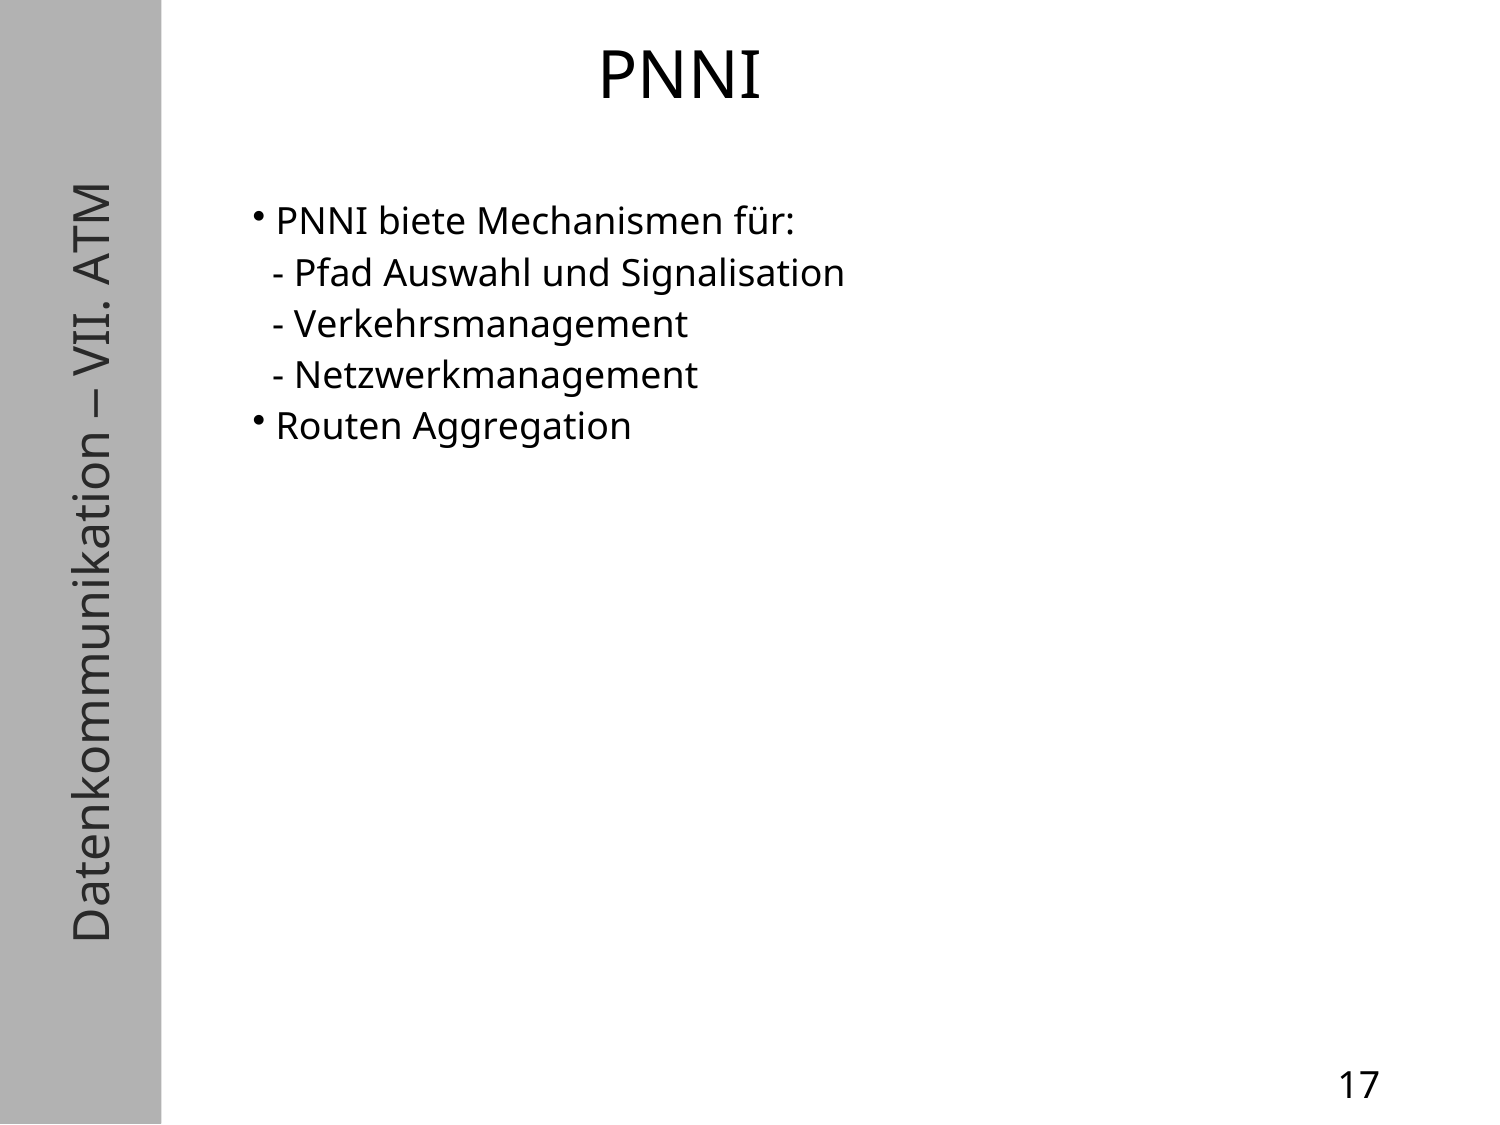

PNNI
 PNNI biete Mechanismen für:
 - Pfad Auswahl und Signalisation
 - Verkehrsmanagement
 - Netzwerkmanagement
 Routen Aggregation
Datenkommunikation – VII. ATM